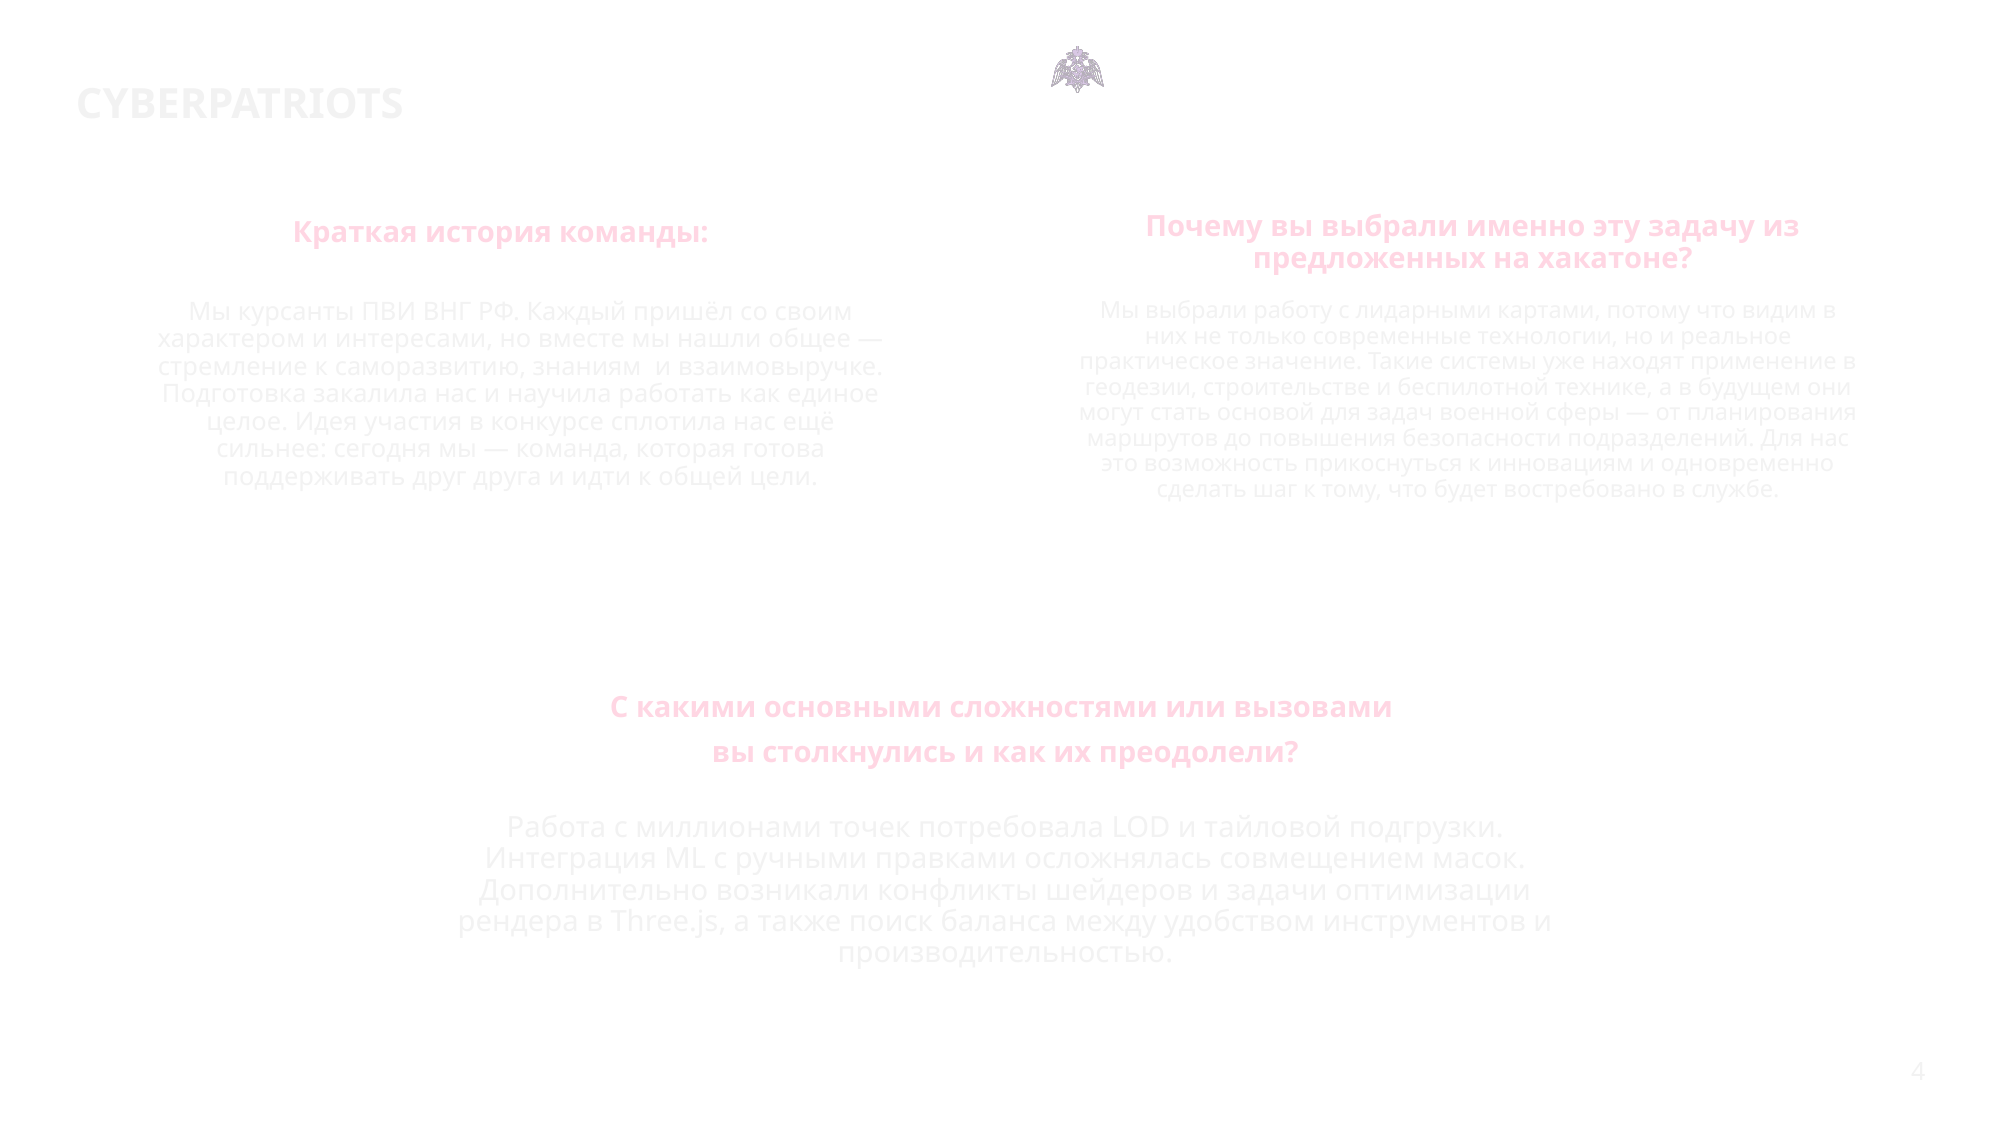

# СYBERPATRIOTS
Почему вы выбрали именно эту задачу из предложенных на хакатоне?
Краткая история команды:
Мы выбрали работу с лидарными картами, потому что видим в них не только современные технологии, но и реальное практическое значение. Такие системы уже находят применение в геодезии, строительстве и беспилотной технике, а в будущем они могут стать основой для задач военной сферы — от планирования маршрутов до повышения безопасности подразделений. Для нас это возможность прикоснуться к инновациям и одновременно сделать шаг к тому, что будет востребовано в службе.
Мы курсанты ПВИ ВНГ РФ. Каждый пришёл со своим характером и интересами, но вместе мы нашли общее — стремление к саморазвитию, знаниям  и взаимовыручке. Подготовка закалила нас и научила работать как единое целое. Идея участия в конкурсе сплотила нас ещё сильнее: сегодня мы — команда, которая готова поддерживать друг друга и идти к общей цели.
С какими основными сложностями или вызовами
вы столкнулись и как их преодолели?
Работа с миллионами точек потребовала LOD и тайловой подгрузки. Интеграция ML с ручными правками осложнялась совмещением масок. Дополнительно возникали конфликты шейдеров и задачи оптимизации рендера в Three.js, а также поиск баланса между удобством инструментов и производительностью.